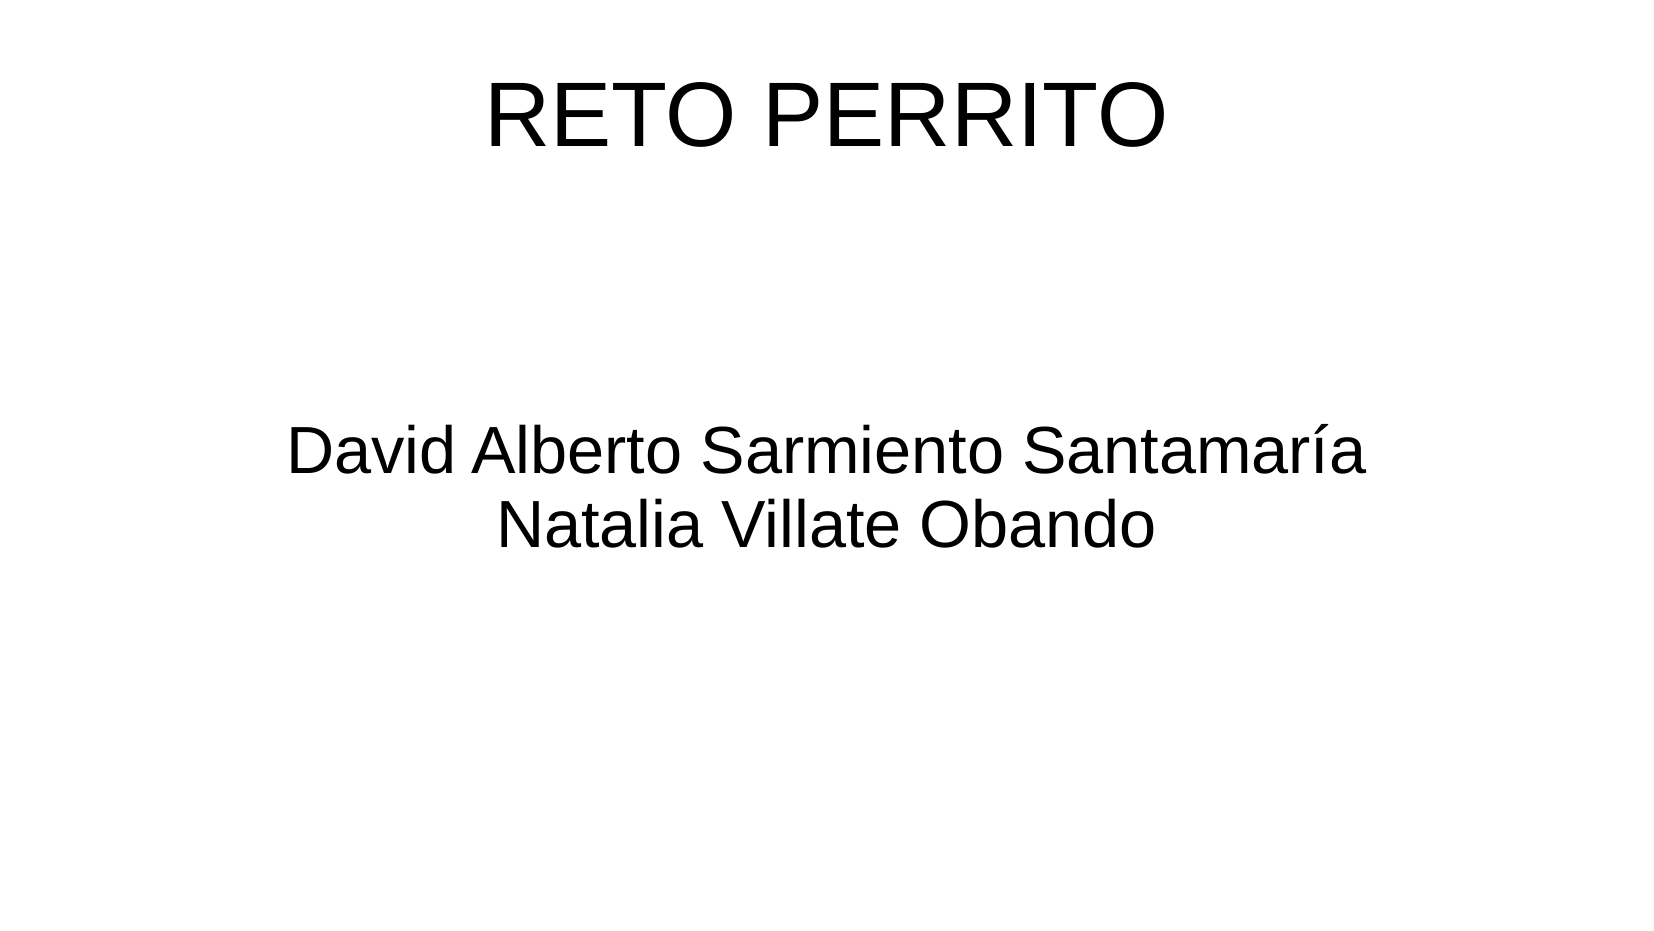

# RETO PERRITO
David Alberto Sarmiento Santamaría
Natalia Villate Obando